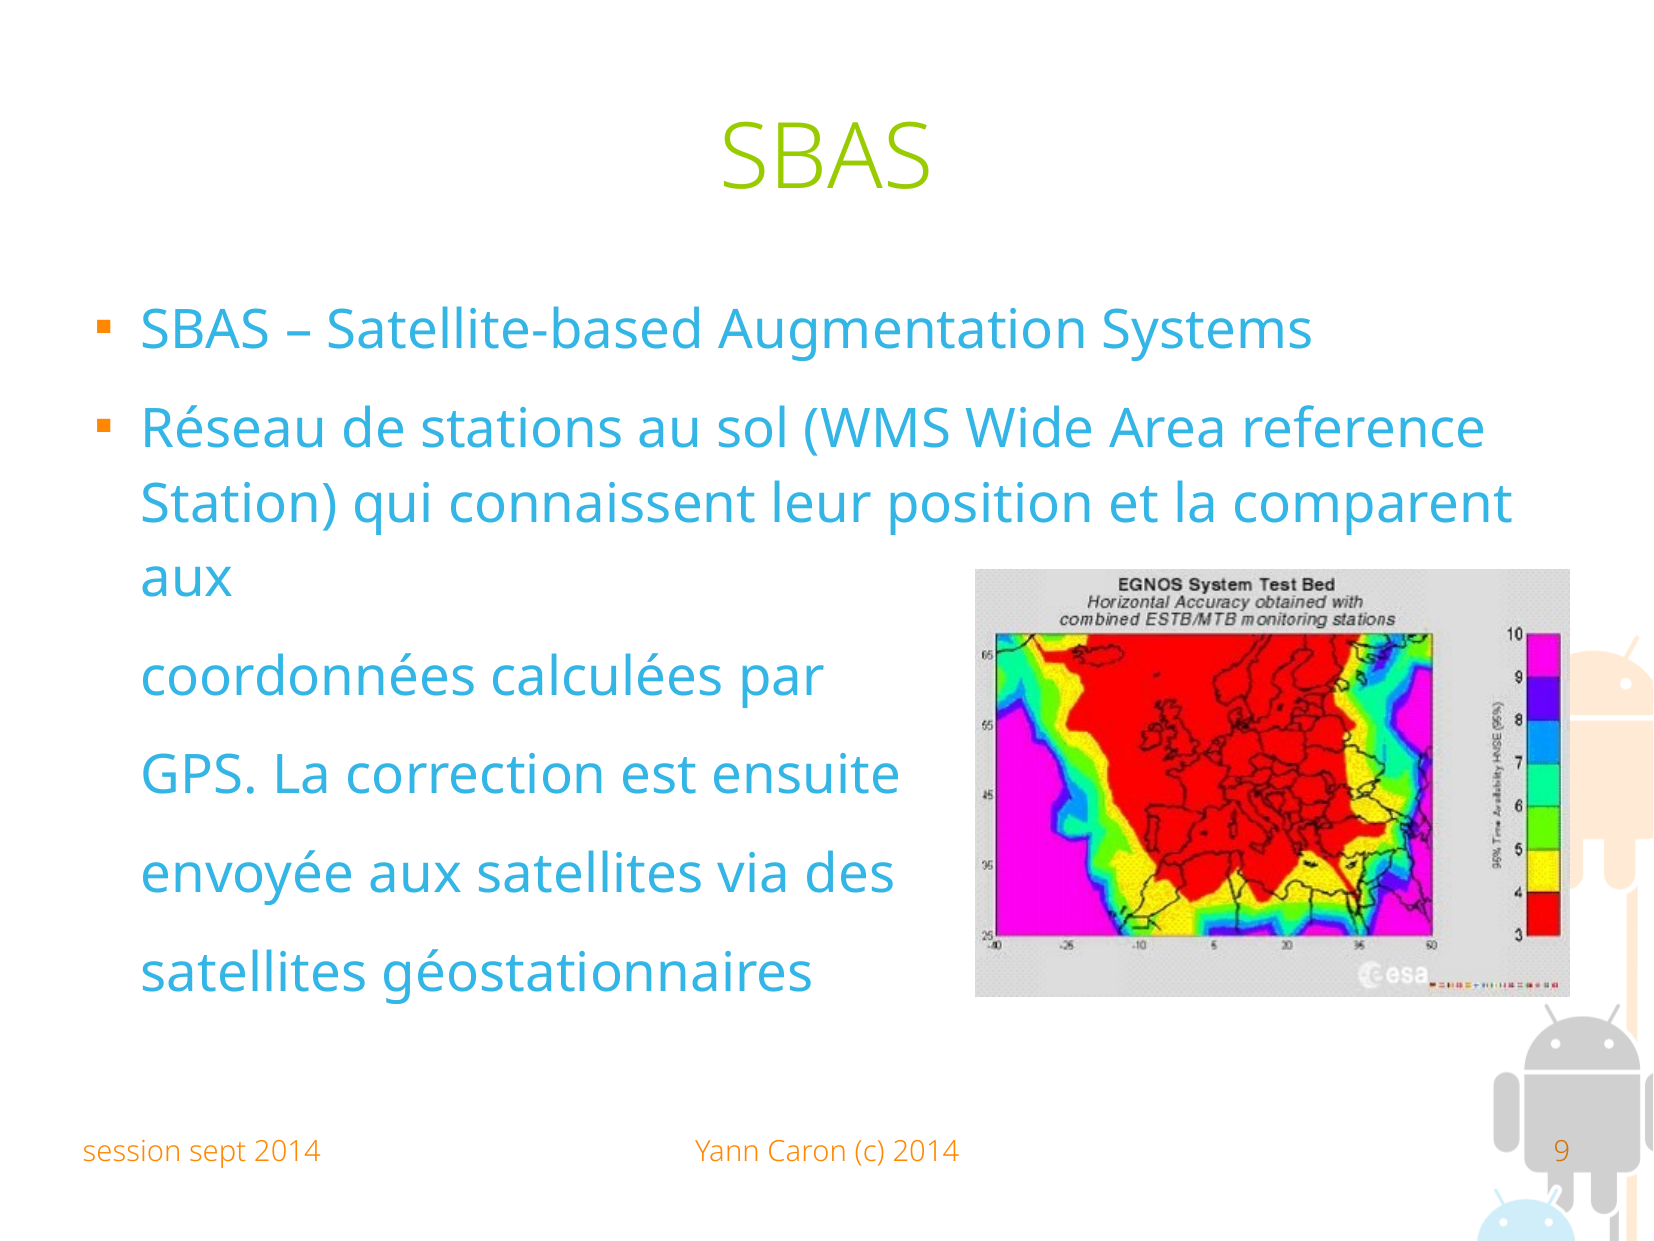

# SBAS
SBAS – Satellite-based Augmentation Systems
Réseau de stations au sol (WMS Wide Area reference Station) qui connaissent leur position et la comparent aux
coordonnées calculées par
GPS. La correction est ensuite
envoyée aux satellites via des
satellites géostationnaires
session sept 2014
Yann Caron (c) 2014
9